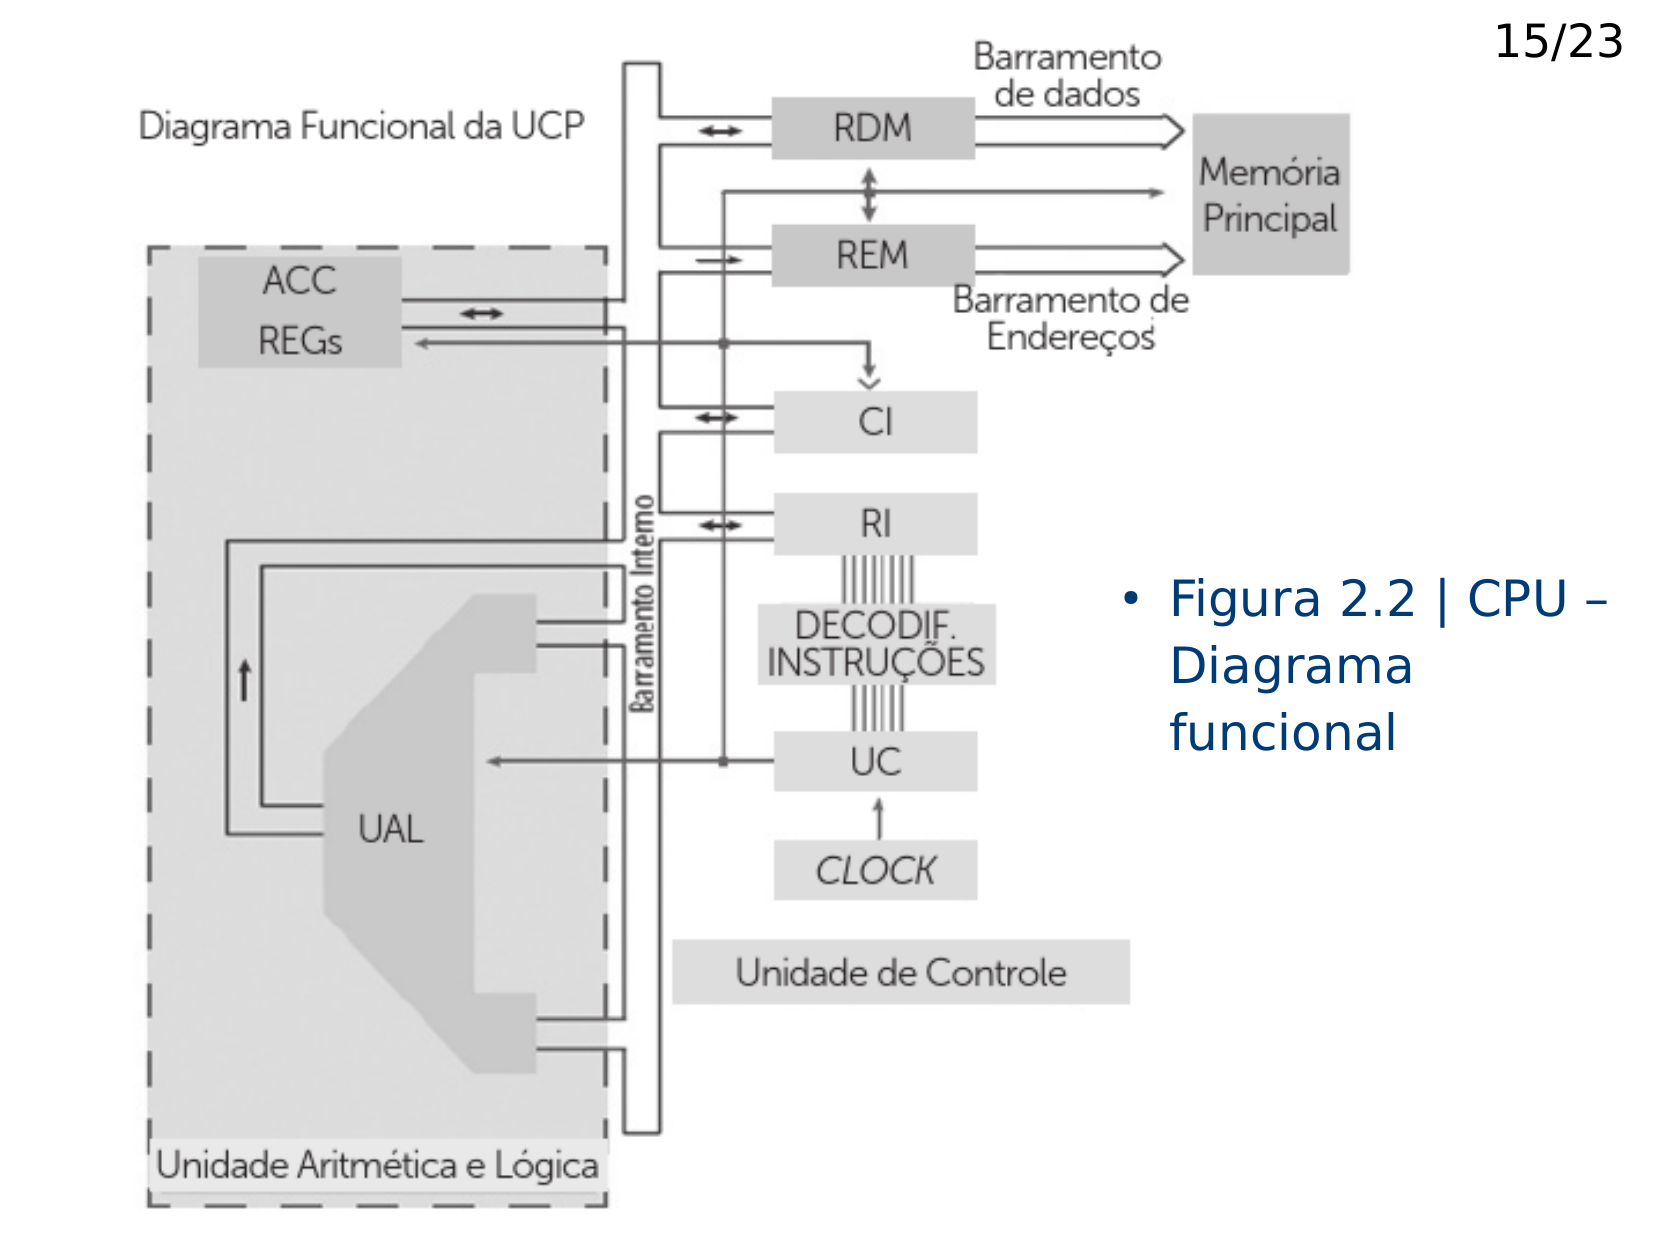

15
#
Figura 2.2 | CPU – Diagrama funcional